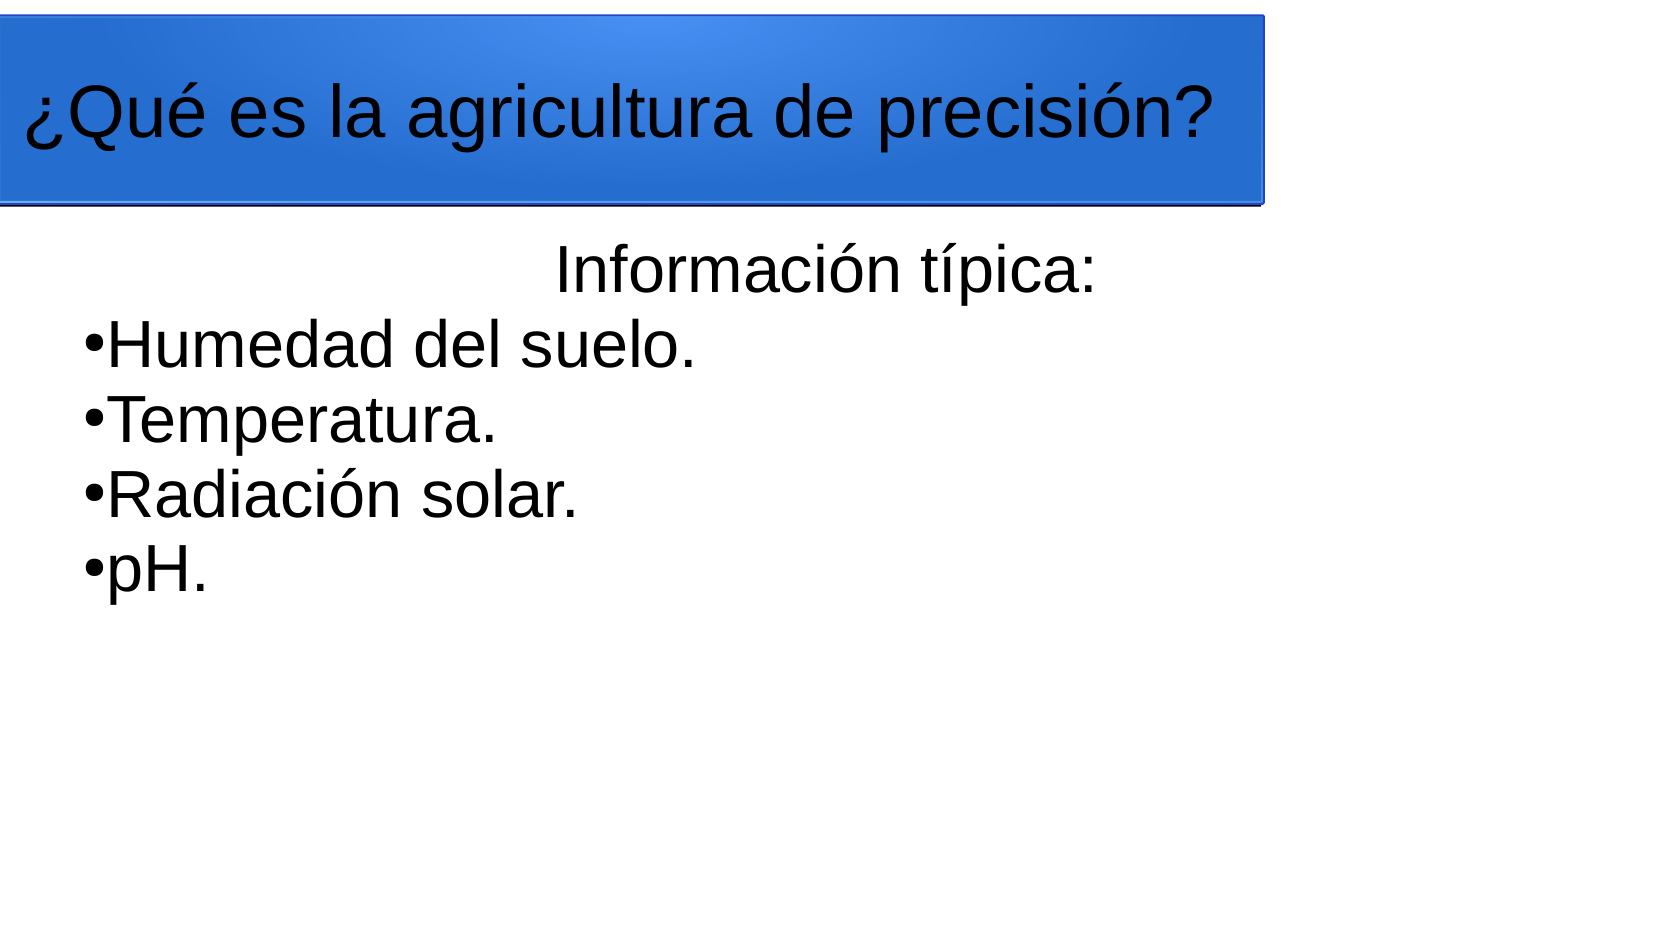

# ¿Qué es la agricultura de precisión?
Información típica:
Humedad del suelo.
Temperatura.
Radiación solar.
pH.